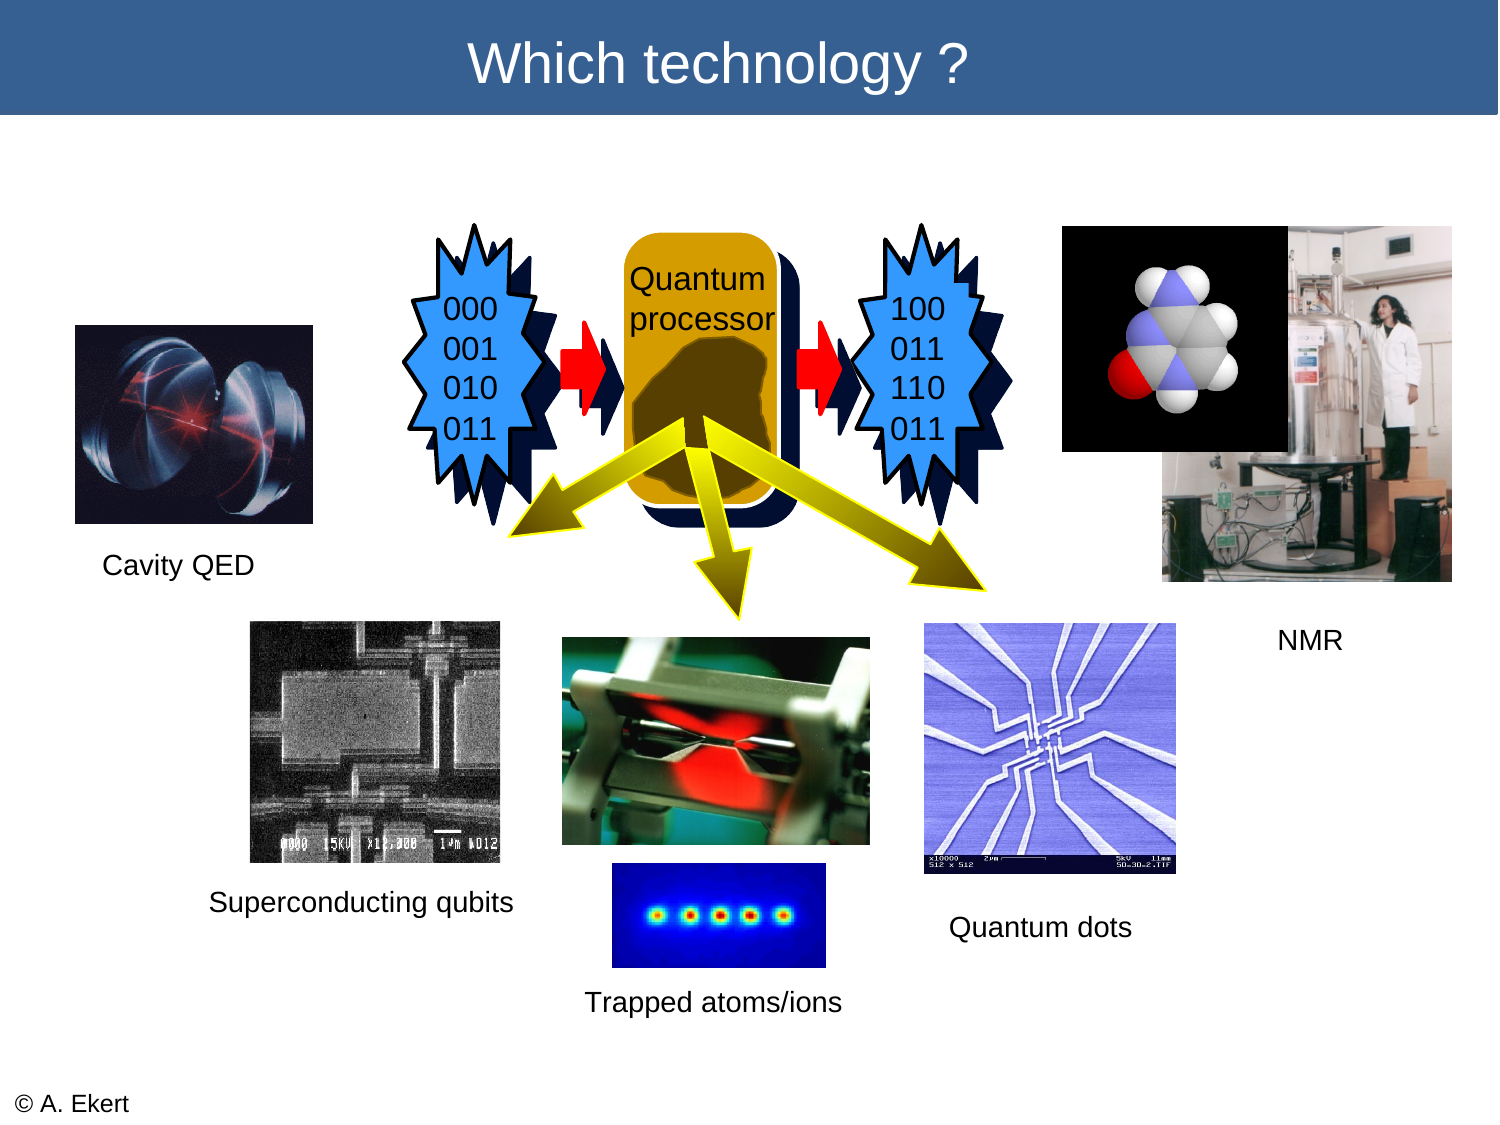

Which technology ?
Quantum
processor
000
001
010
011
100
011
110
011
Cavity QED
NMR
Superconducting qubits
Quantum dots
Trapped atoms/ions
© A. Ekert